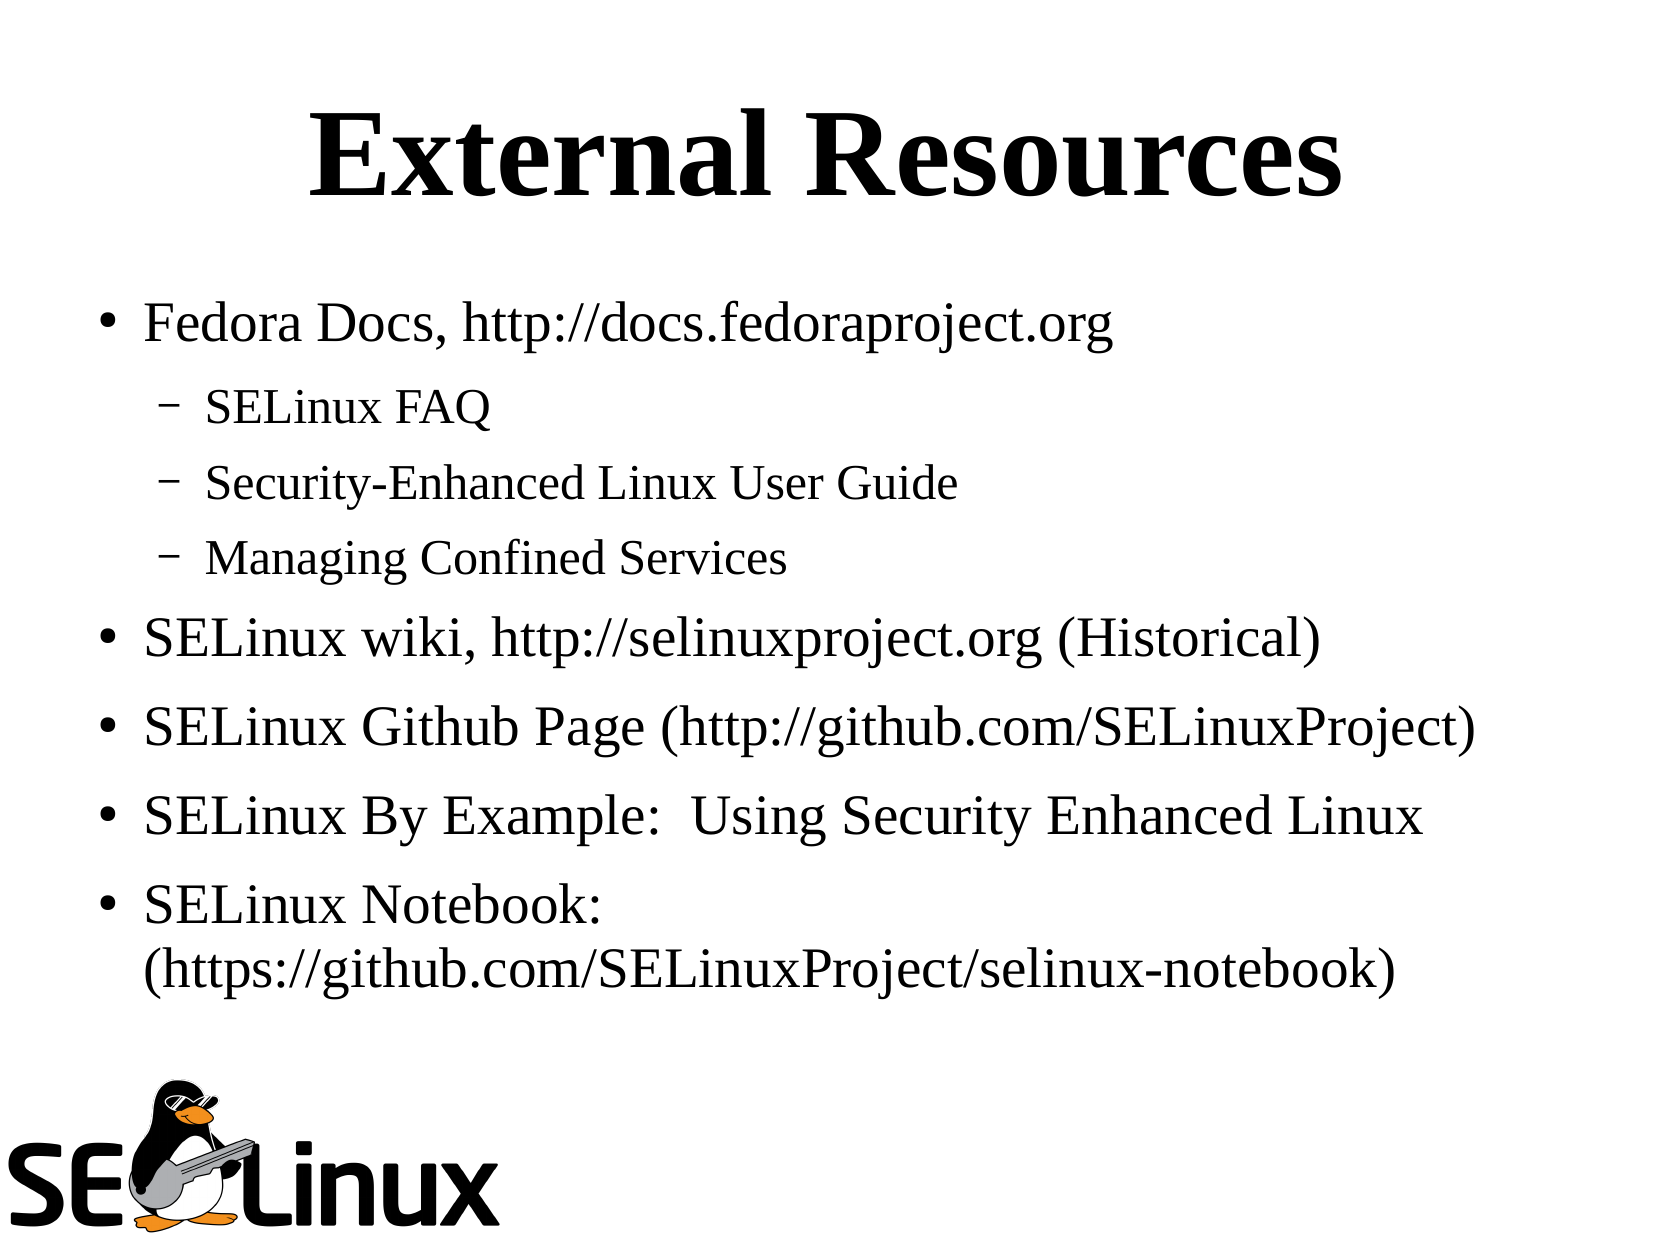

# External Resources
Fedora Docs, http://docs.fedoraproject.org
SELinux FAQ
Security-Enhanced Linux User Guide
Managing Confined Services
SELinux wiki, http://selinuxproject.org (Historical)
SELinux Github Page (http://github.com/SELinuxProject)
SELinux By Example: Using Security Enhanced Linux
SELinux Notebook: (https://github.com/SELinuxProject/selinux-notebook)